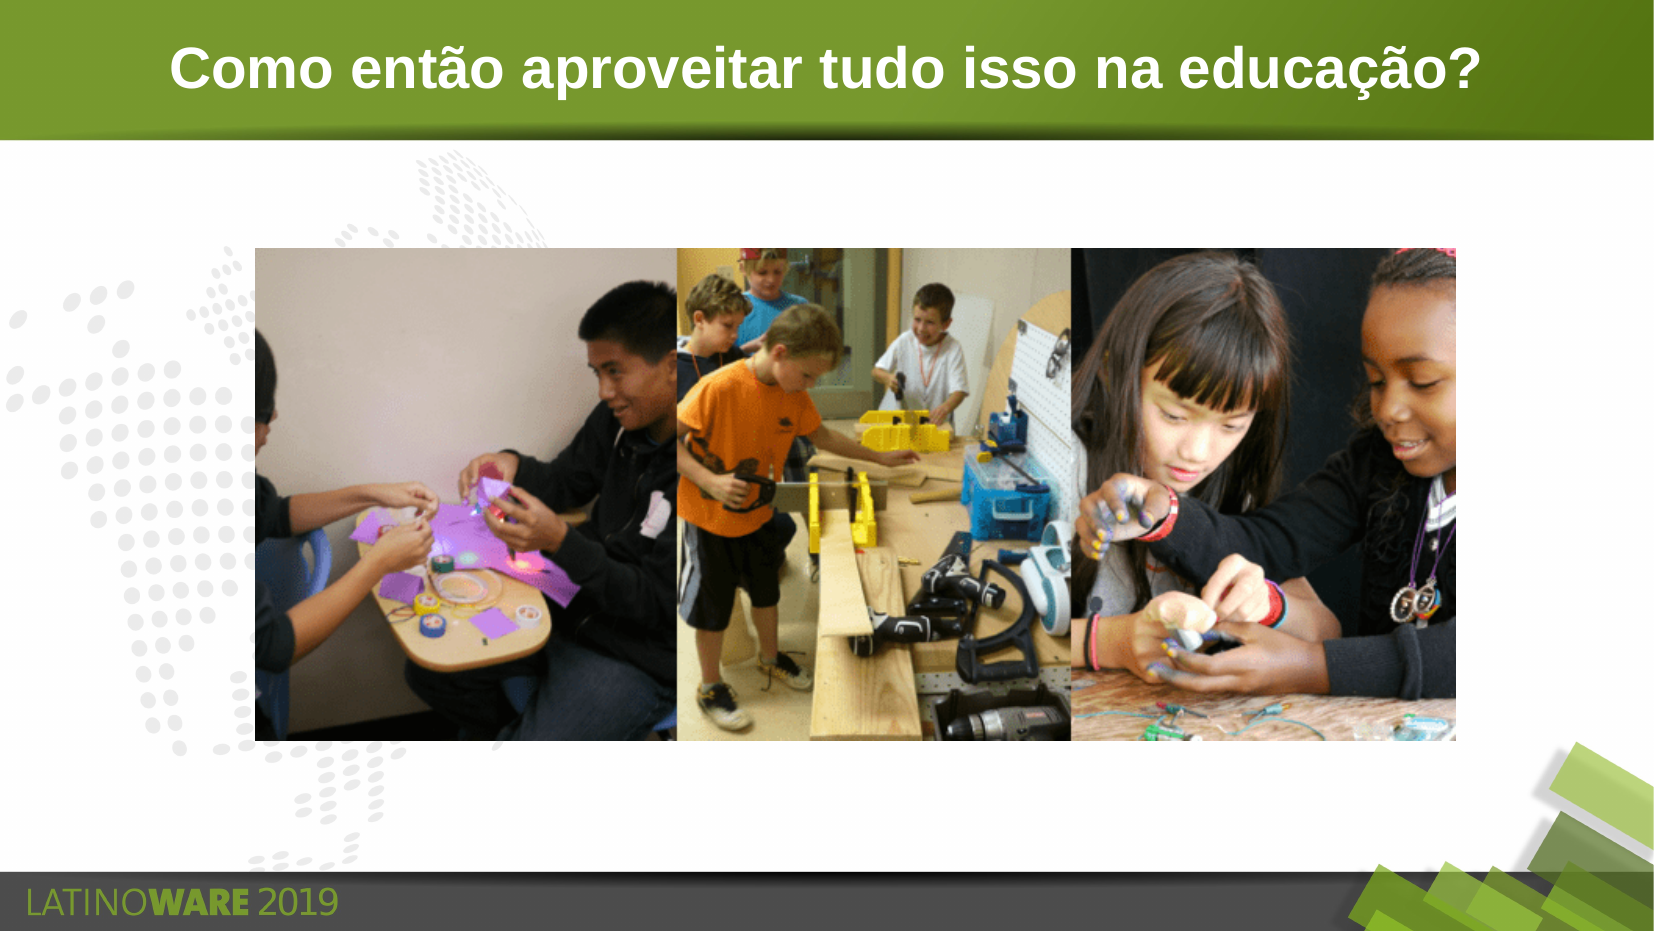

Como então aproveitar tudo isso na educação?